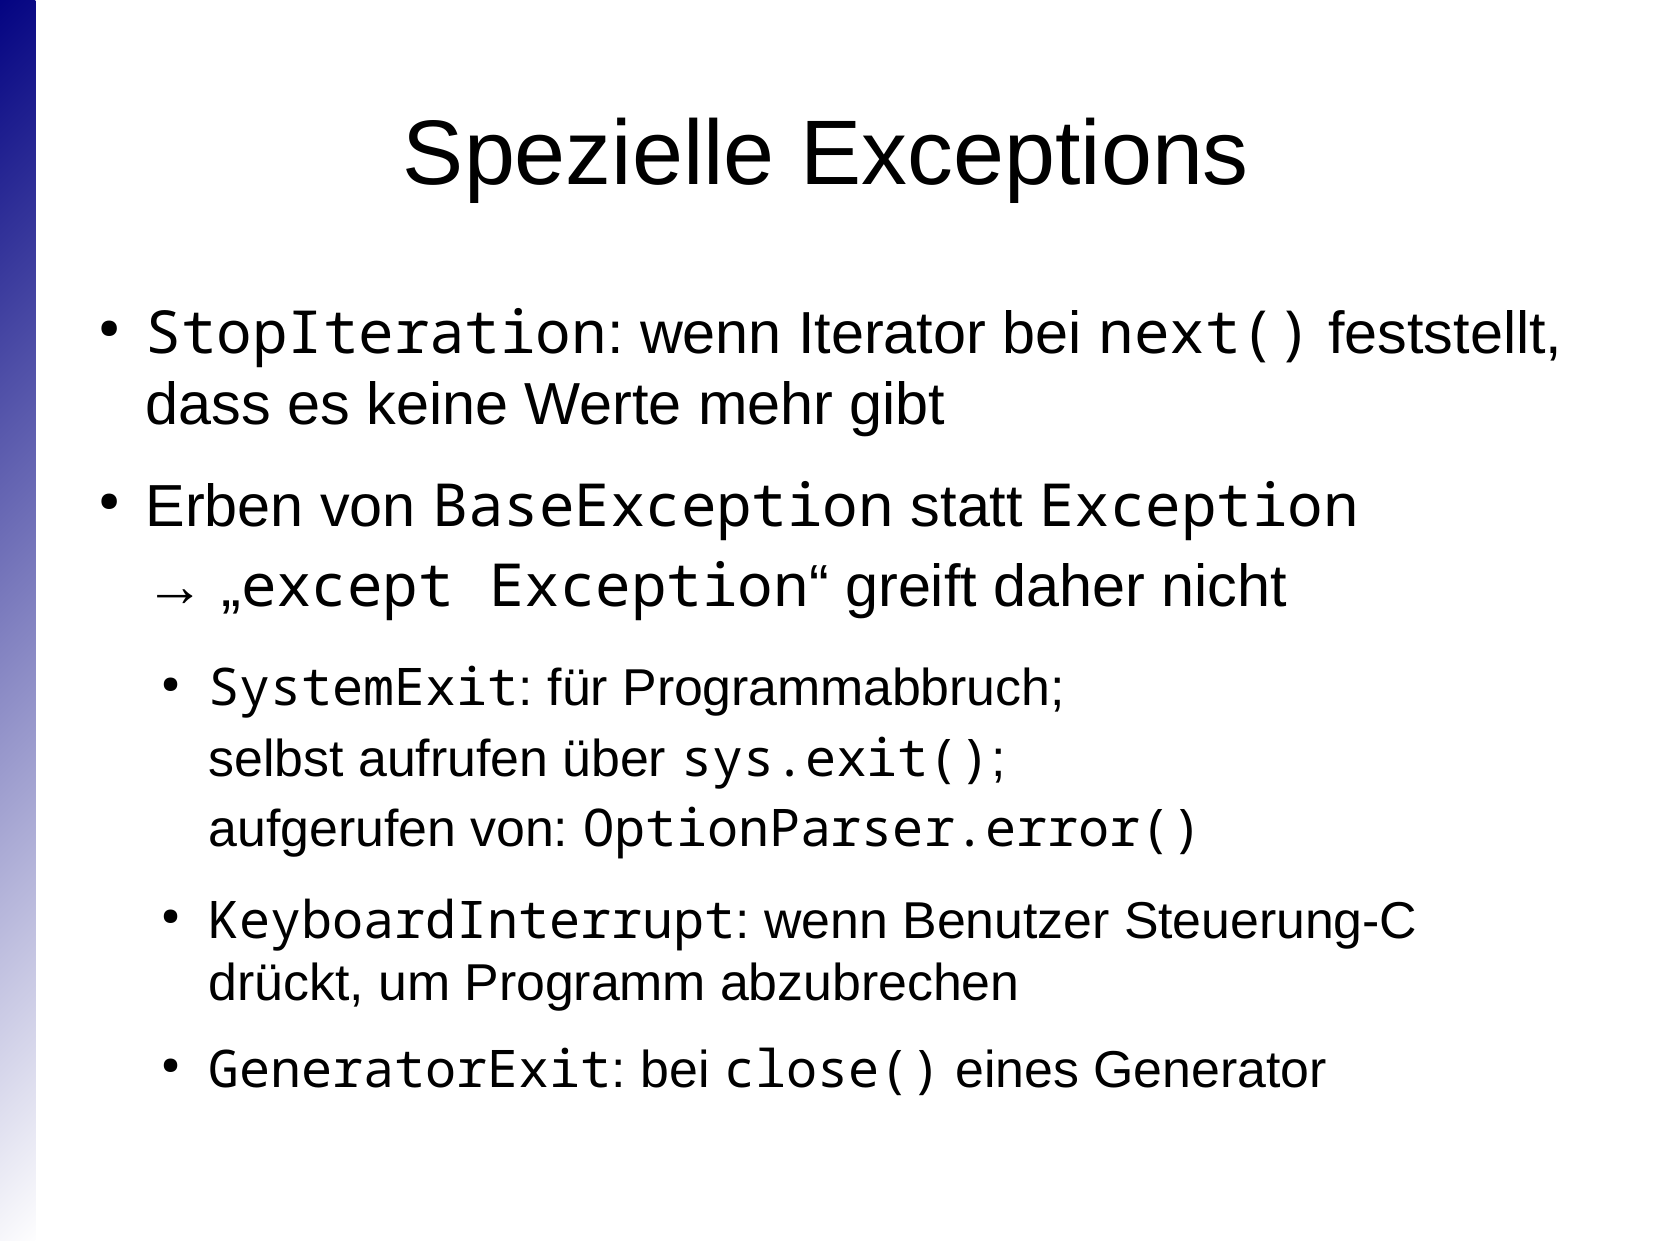

# Spezielle Exceptions
StopIteration: wenn Iterator bei next() feststellt, dass es keine Werte mehr gibt
Erben von BaseException statt Exception
→ „except Exception“ greift daher nicht
SystemExit: für Programmabbruch;
selbst aufrufen über sys.exit();
aufgerufen von: OptionParser.error()
KeyboardInterrupt: wenn Benutzer Steuerung-C drückt, um Programm abzubrechen
GeneratorExit: bei close() eines Generator